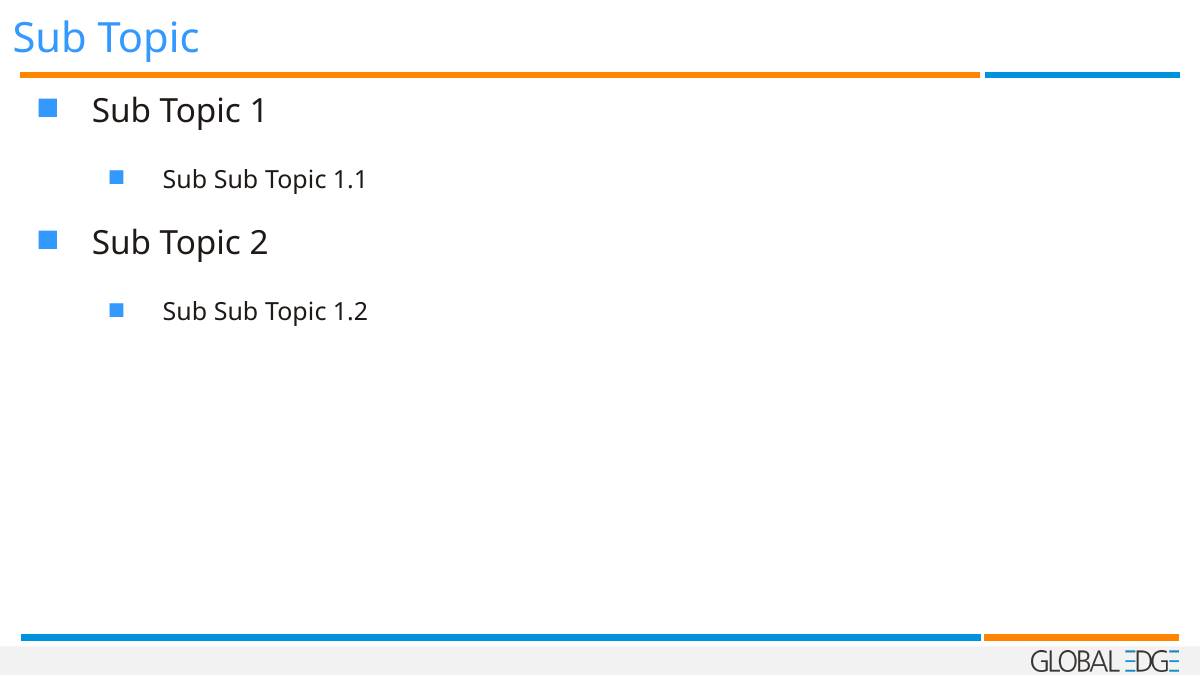

# Sub Topic
Sub Topic 1
Sub Sub Topic 1.1
Sub Topic 2
Sub Sub Topic 1.2